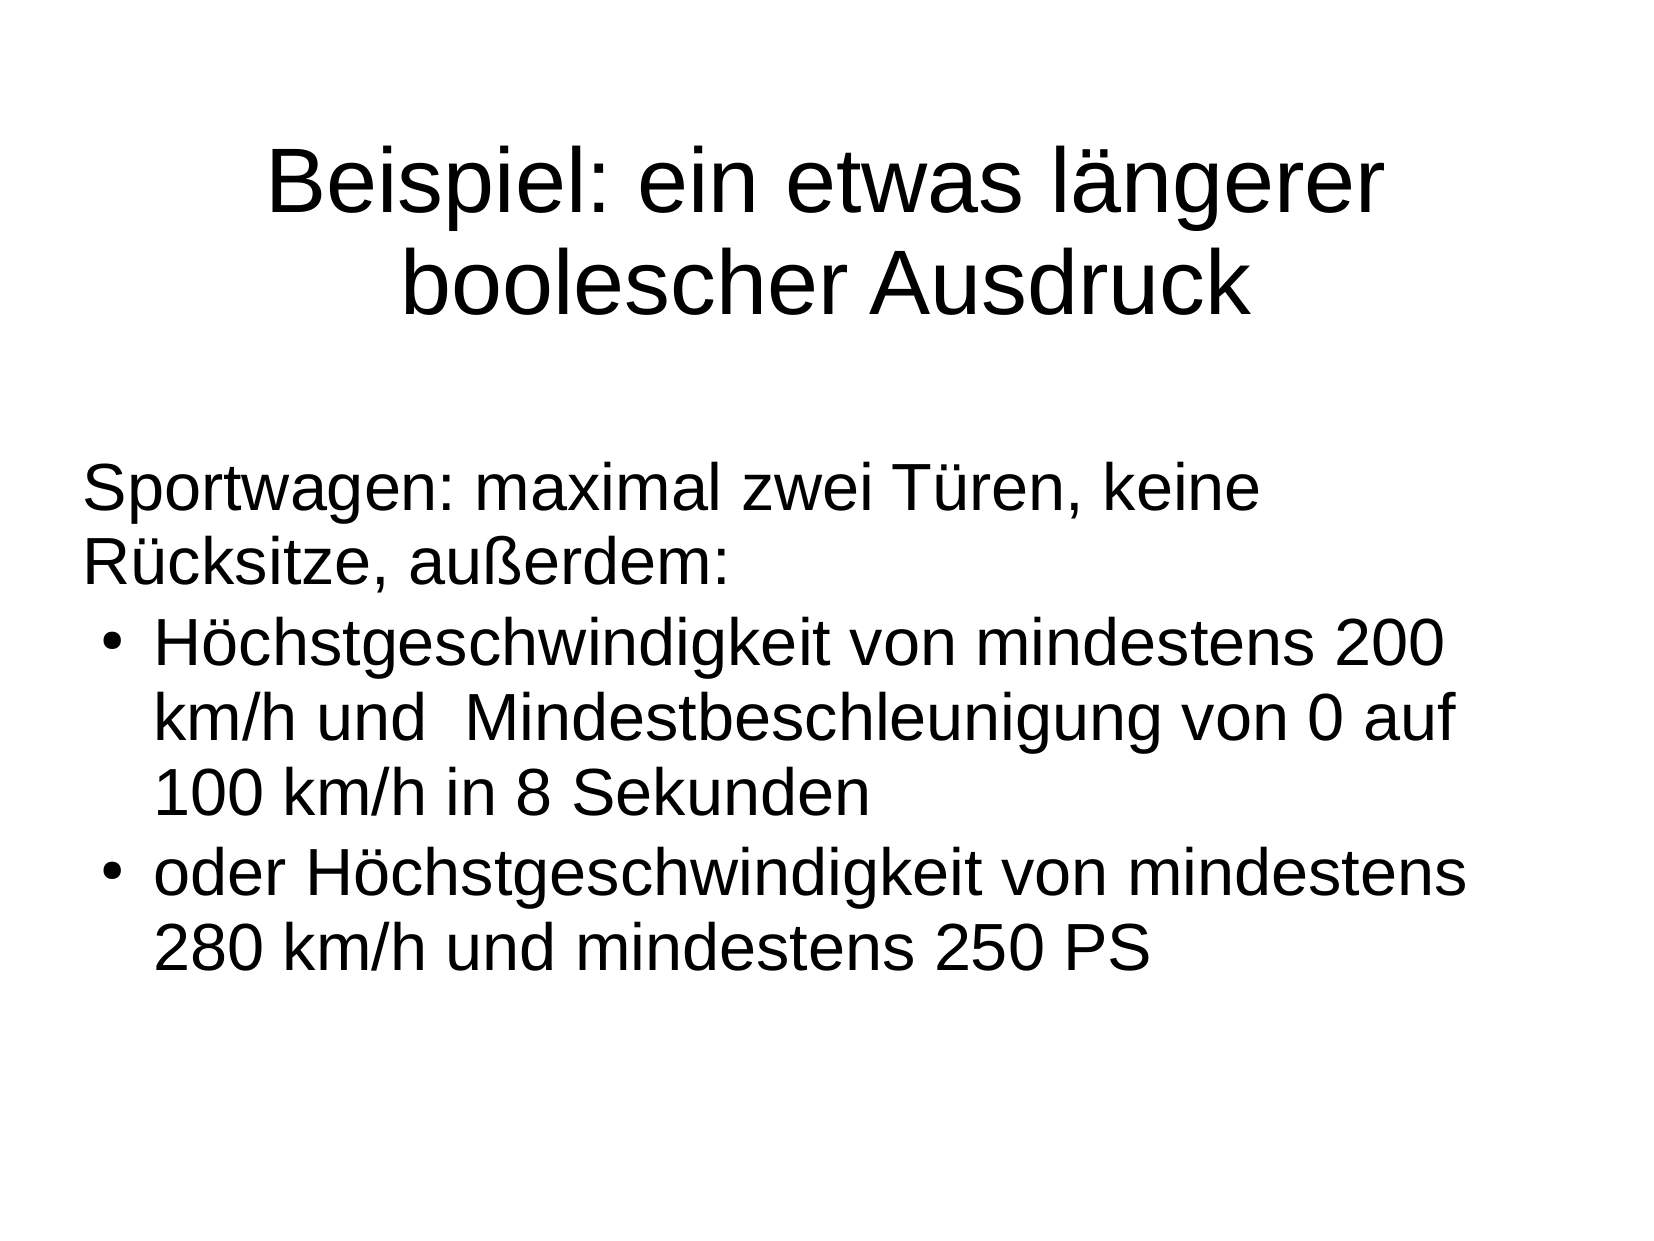

# Beispiel: ein etwas längerer boolescher Ausdruck
Sportwagen: maximal zwei Türen, keine Rücksitze, außerdem:
Höchstgeschwindigkeit von mindestens 200 km/h und Mindestbeschleunigung von 0 auf 100 km/h in 8 Sekunden
oder Höchstgeschwindigkeit von mindestens 280 km/h und mindestens 250 PS